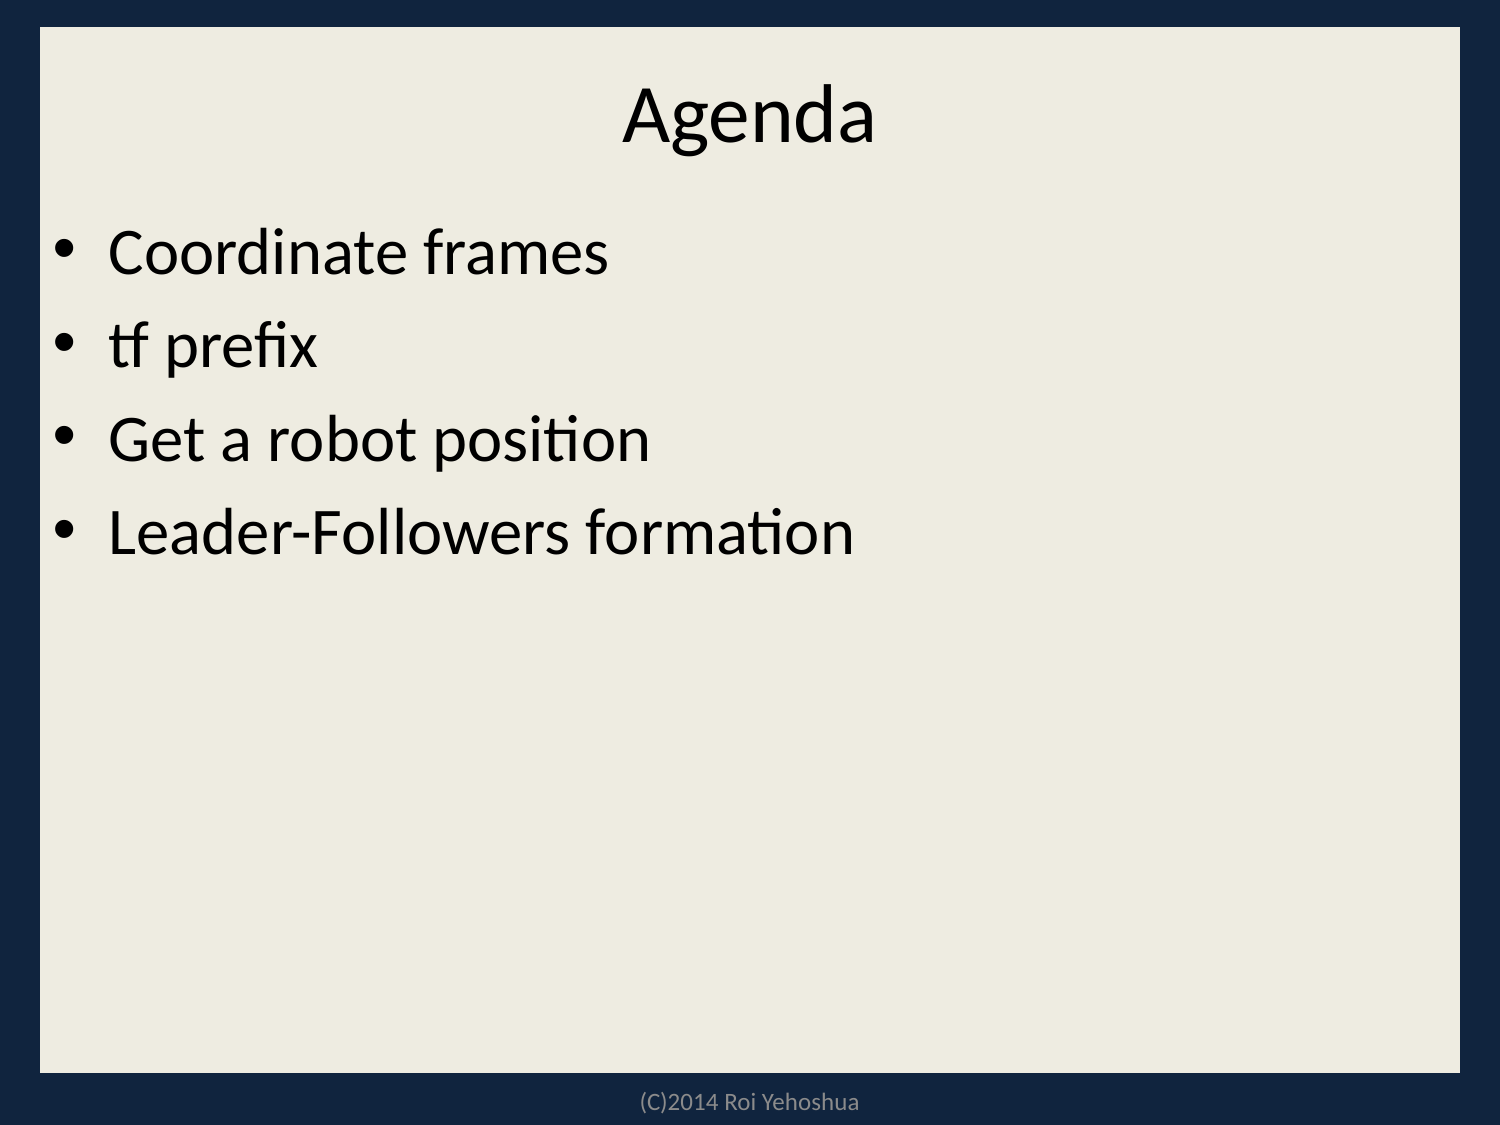

# Agenda
Coordinate frames
tf prefix
Get a robot position
Leader-Followers formation
(C)2014 Roi Yehoshua